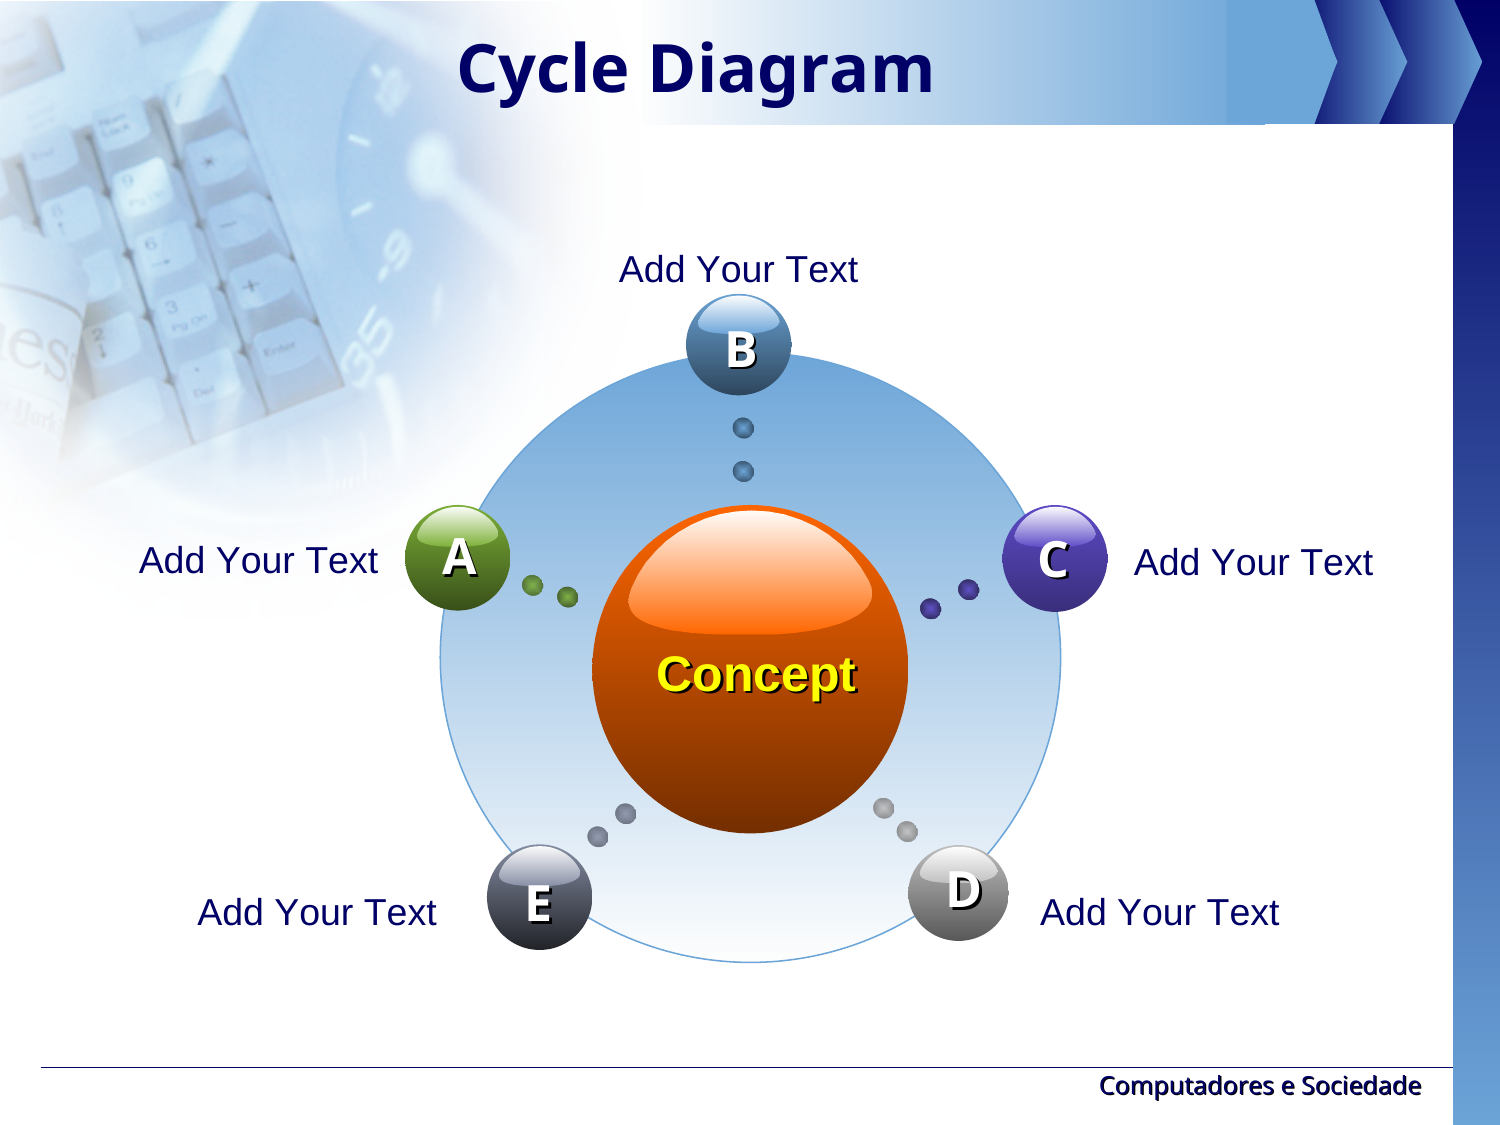

# Cycle Diagram
Add Your Text
B
A
C
Add Your Text
Add Your Text
Concept
E
D
Add Your Text
Add Your Text